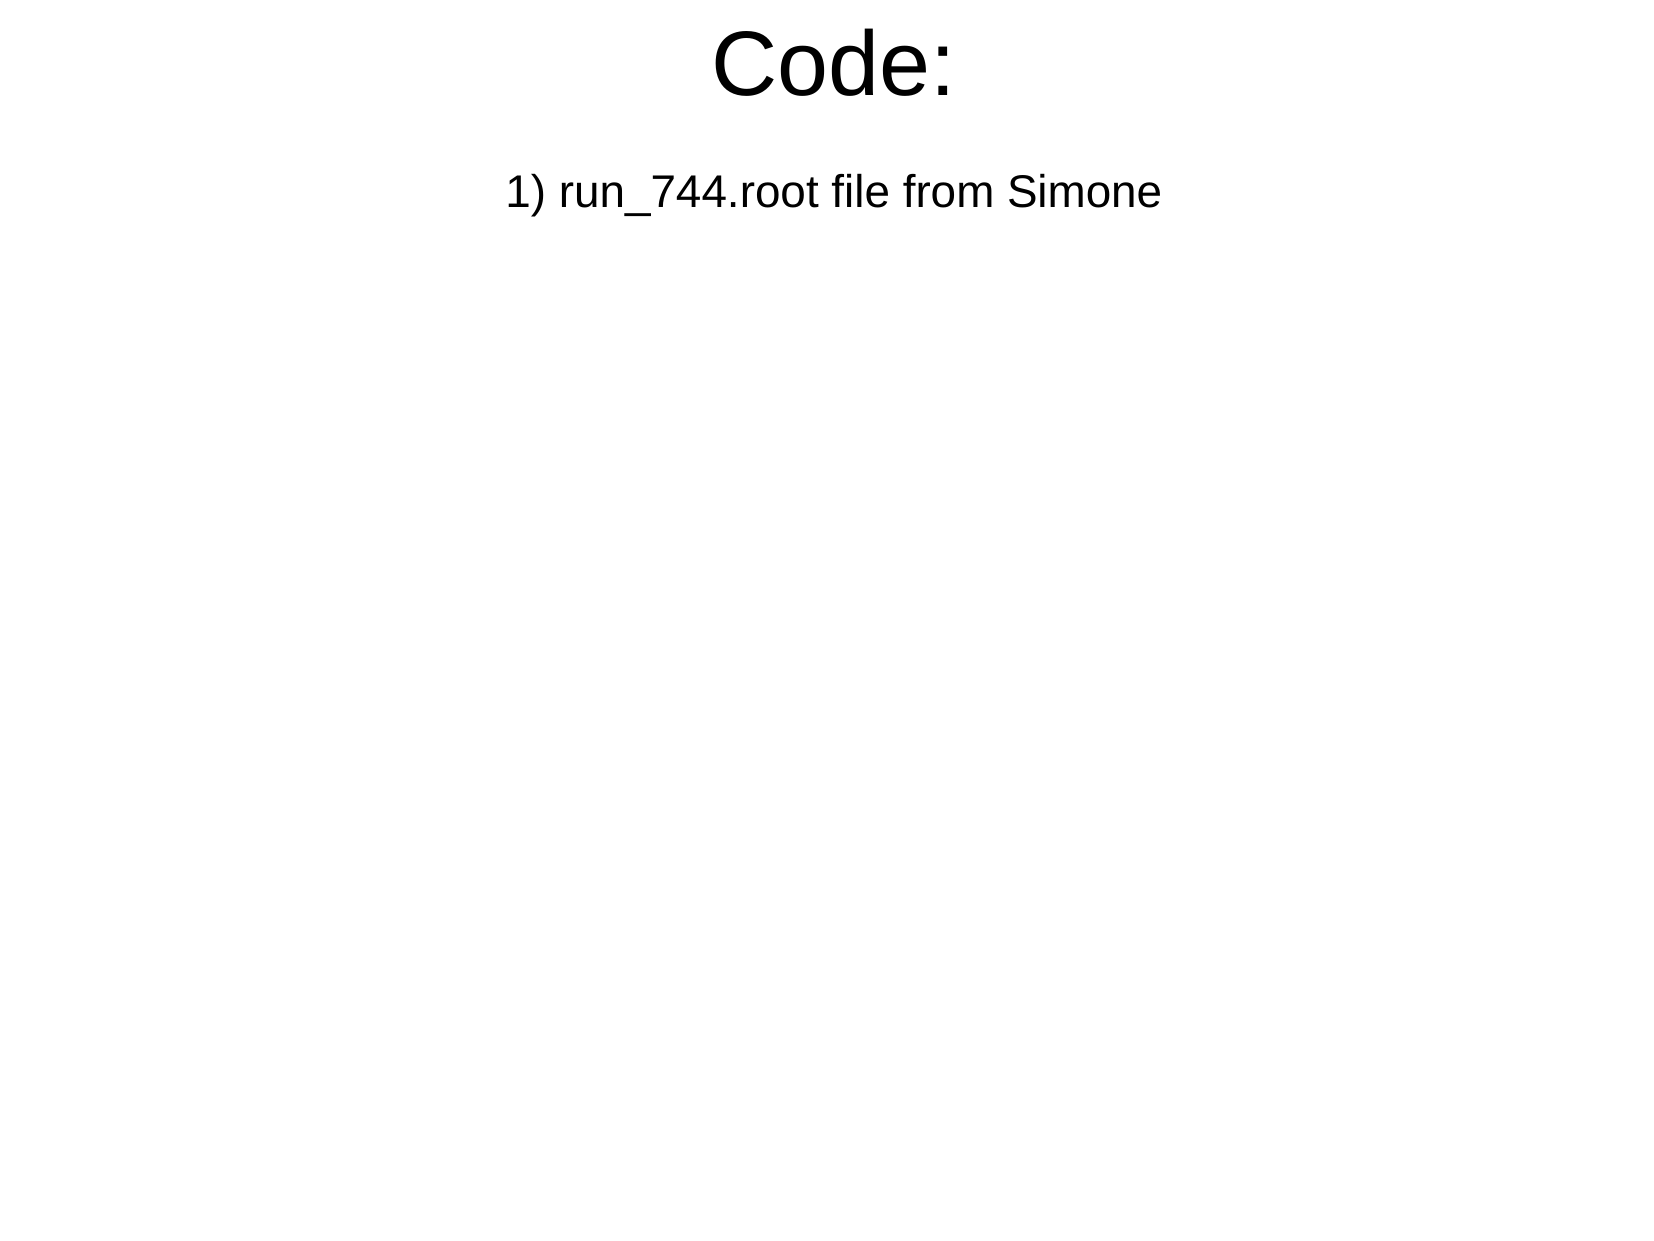

# Code: 1) run_744.root file from Simone